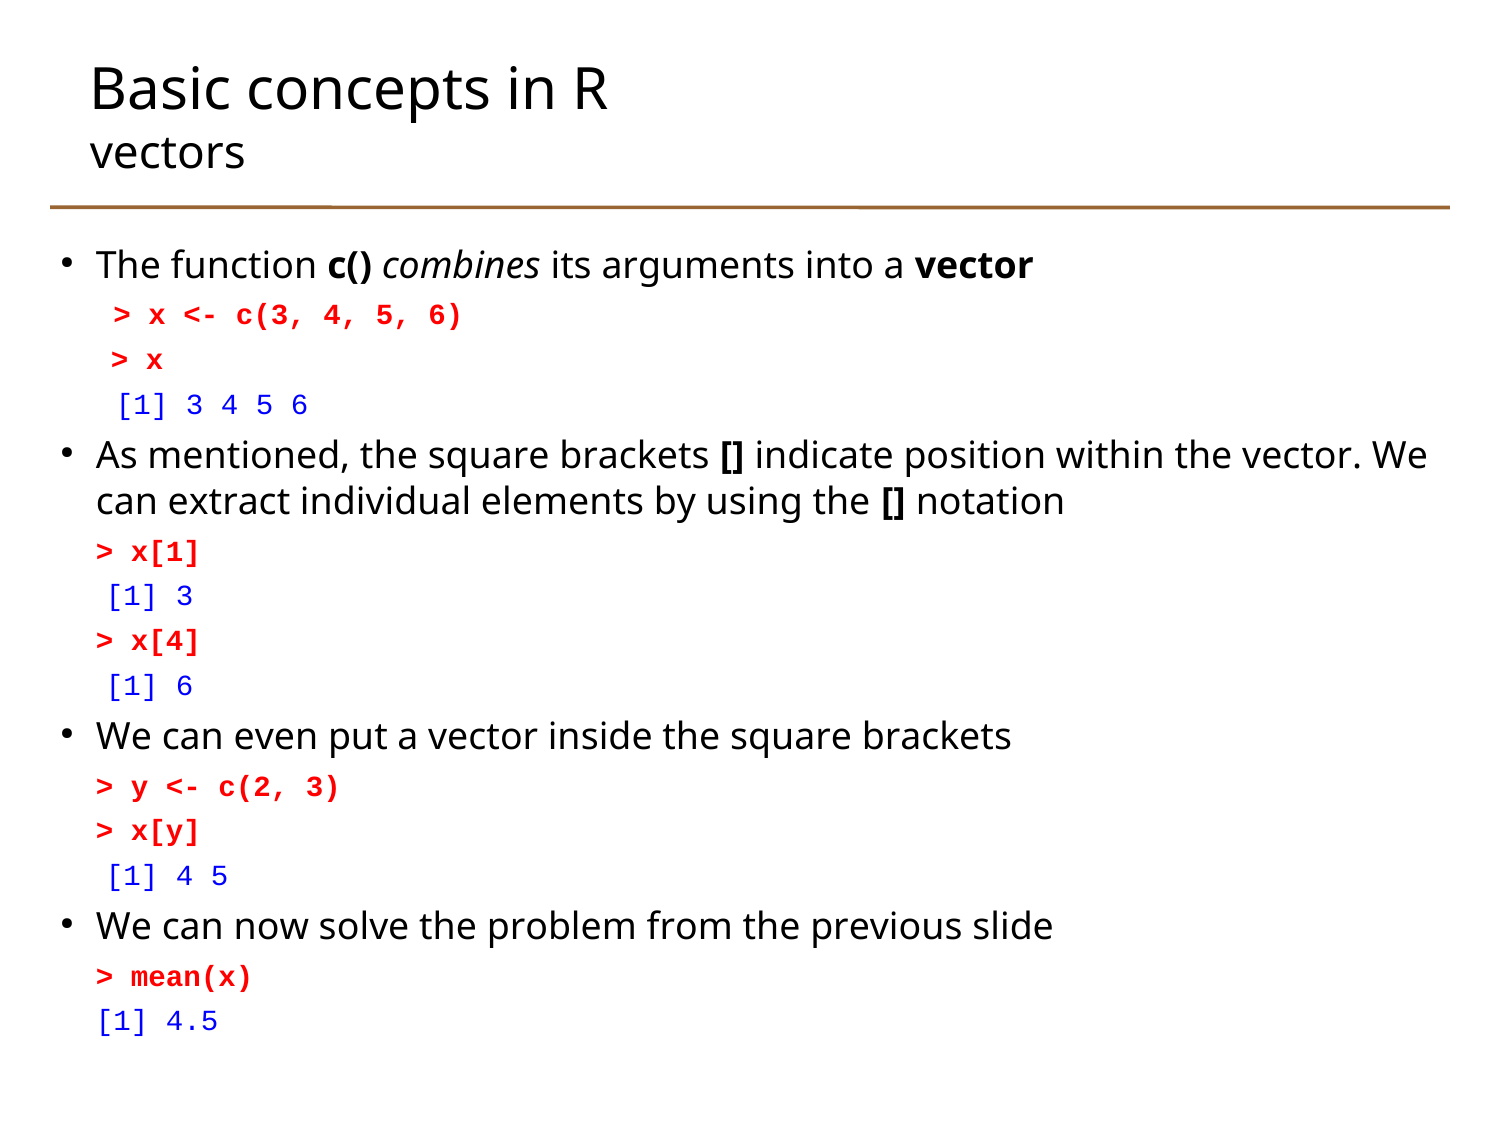

# Basic concepts in R vectors
The function c() combines its arguments into a vector
 > x <- c(3, 4, 5, 6)
 > x
 [1] 3 4 5 6
As mentioned, the square brackets [] indicate position within the vector. We can extract individual elements by using the [] notation
> x[1]
 [1] 3
> x[4]
 [1] 6
We can even put a vector inside the square brackets
> y <- c(2, 3)
> x[y]
 [1] 4 5
We can now solve the problem from the previous slide
> mean(x)
[1] 4.5